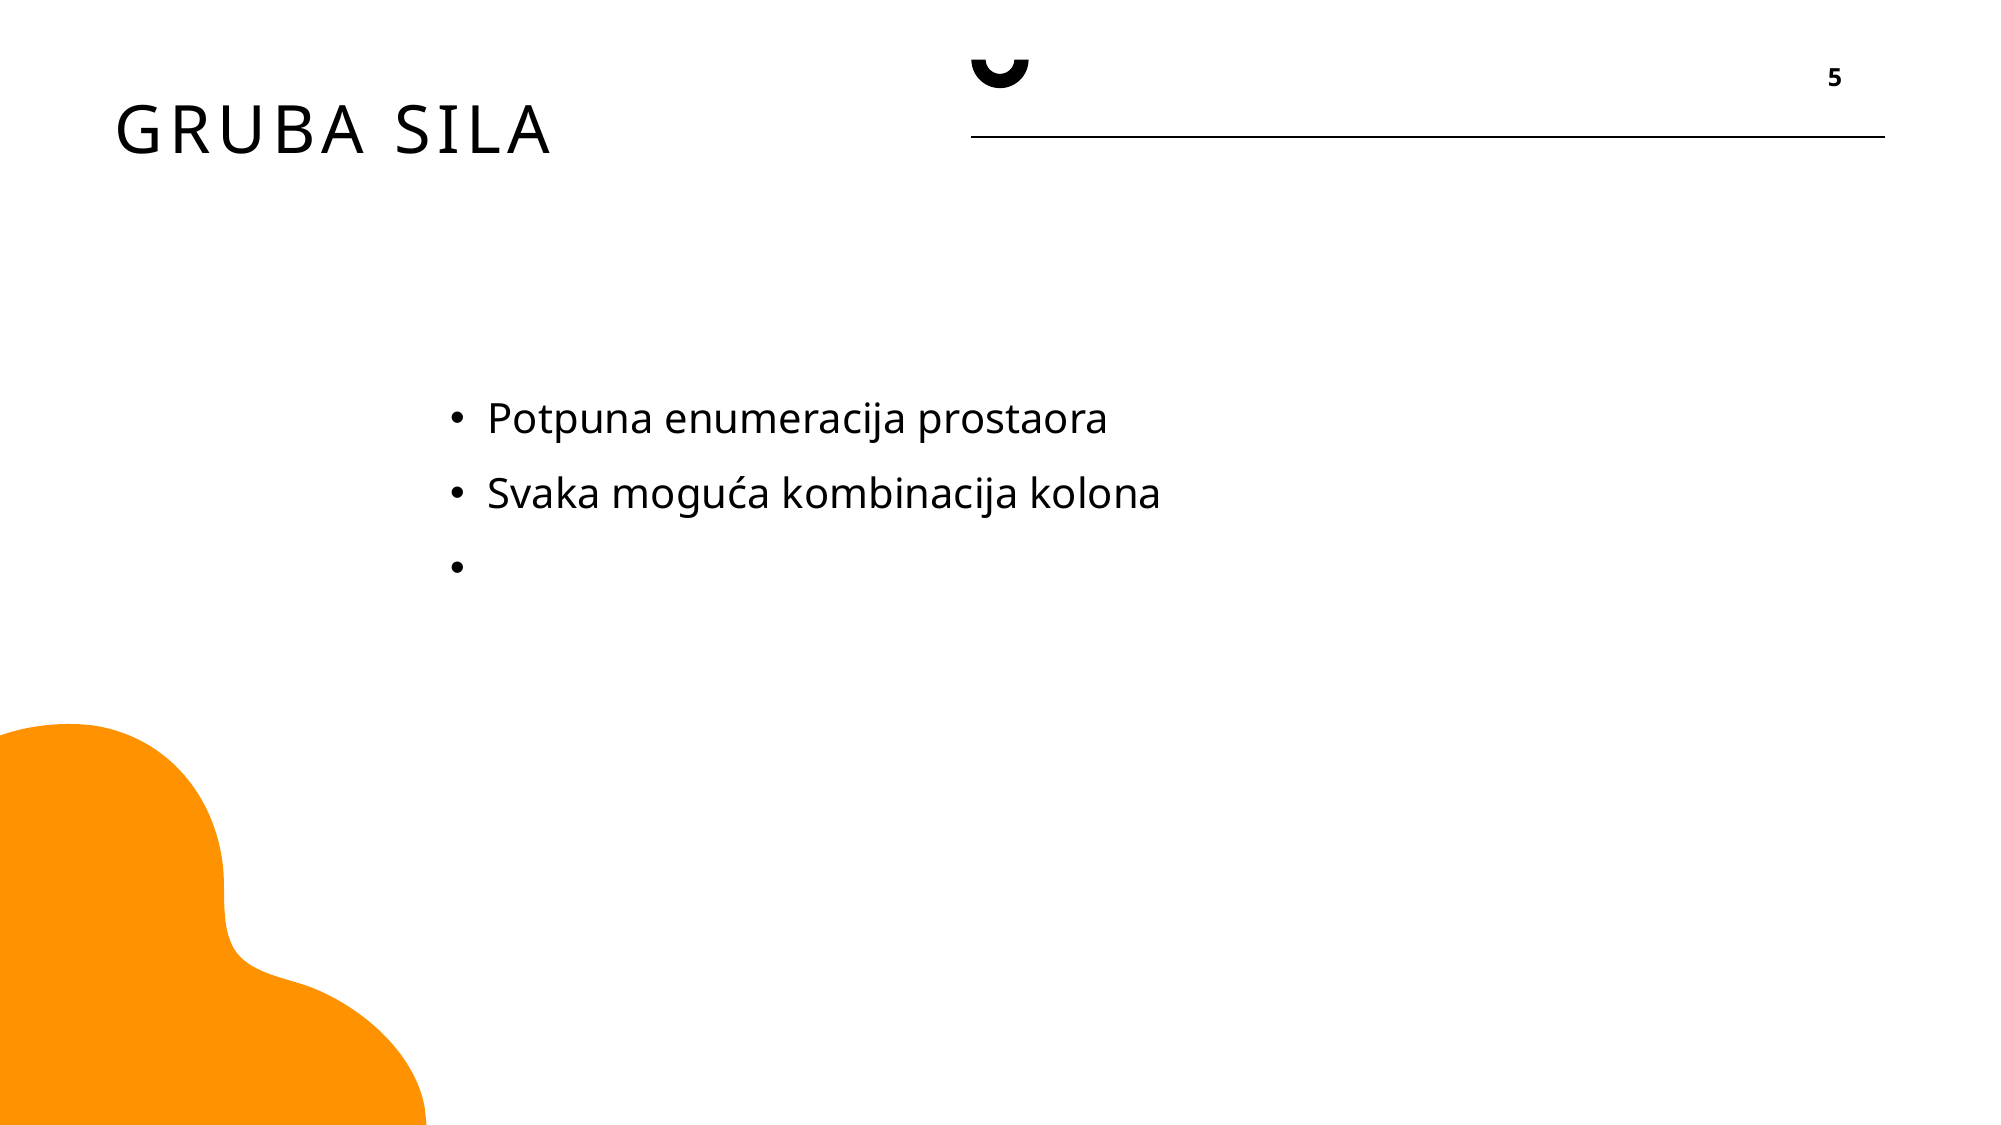

# Gruba sila
Potpuna enumeracija prostaora
Svaka moguća kombinacija kolona